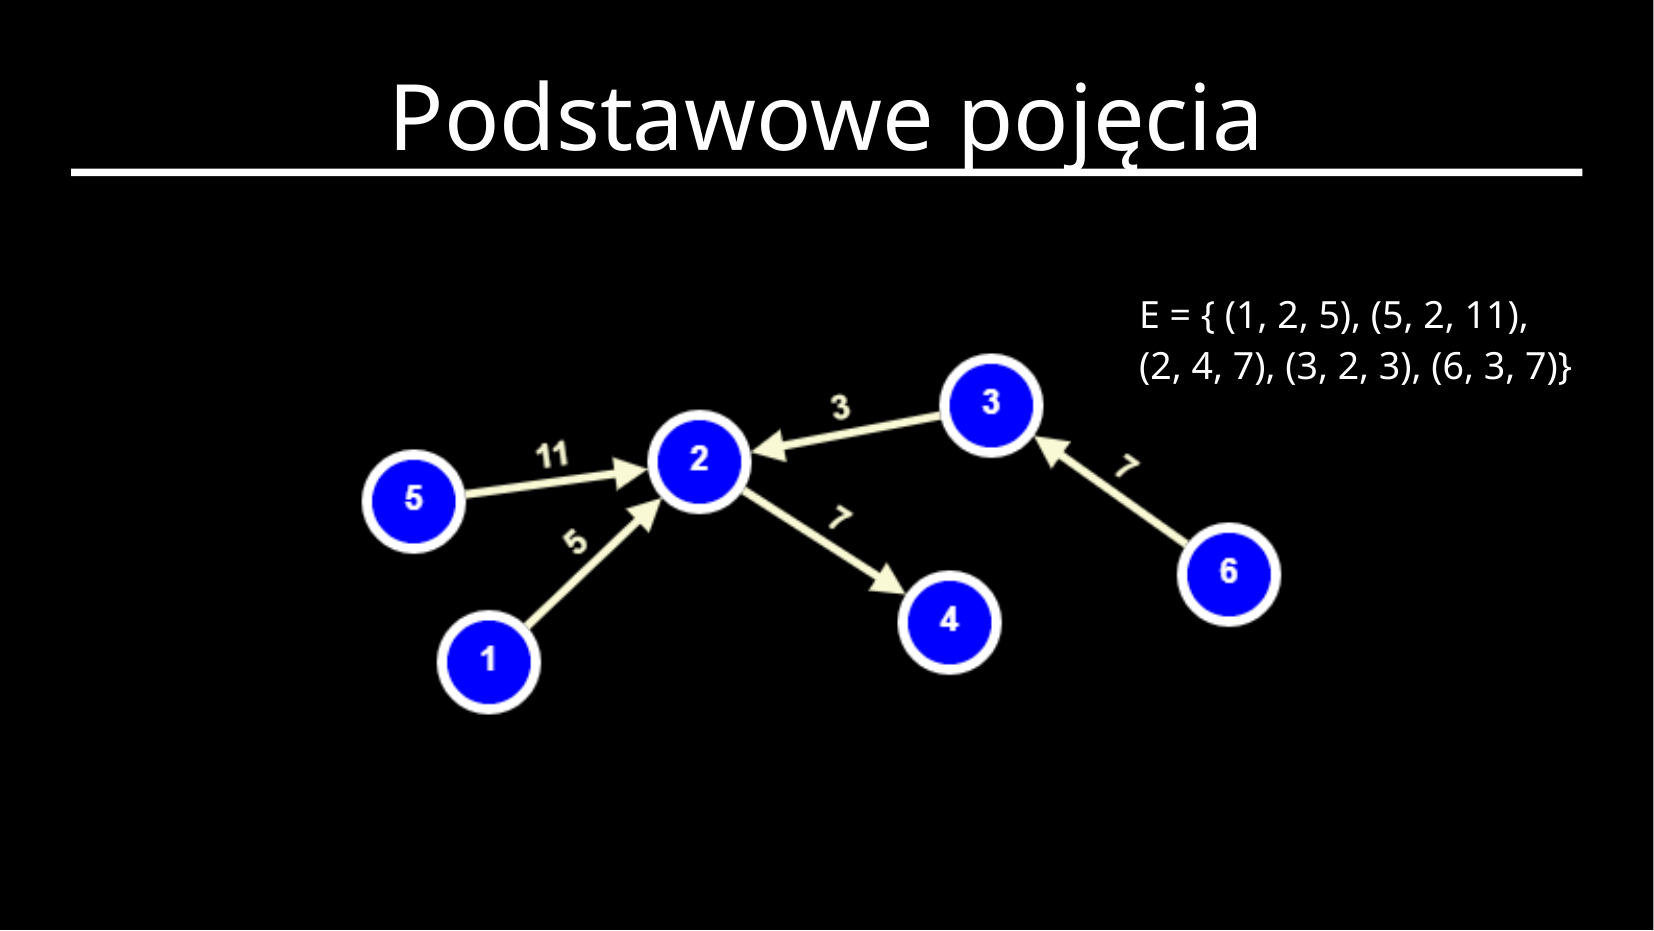

# Podstawowe pojęcia
E = { (1, 2, 5), (5, 2, 11),
(2, 4, 7), (3, 2, 3), (6, 3, 7)}